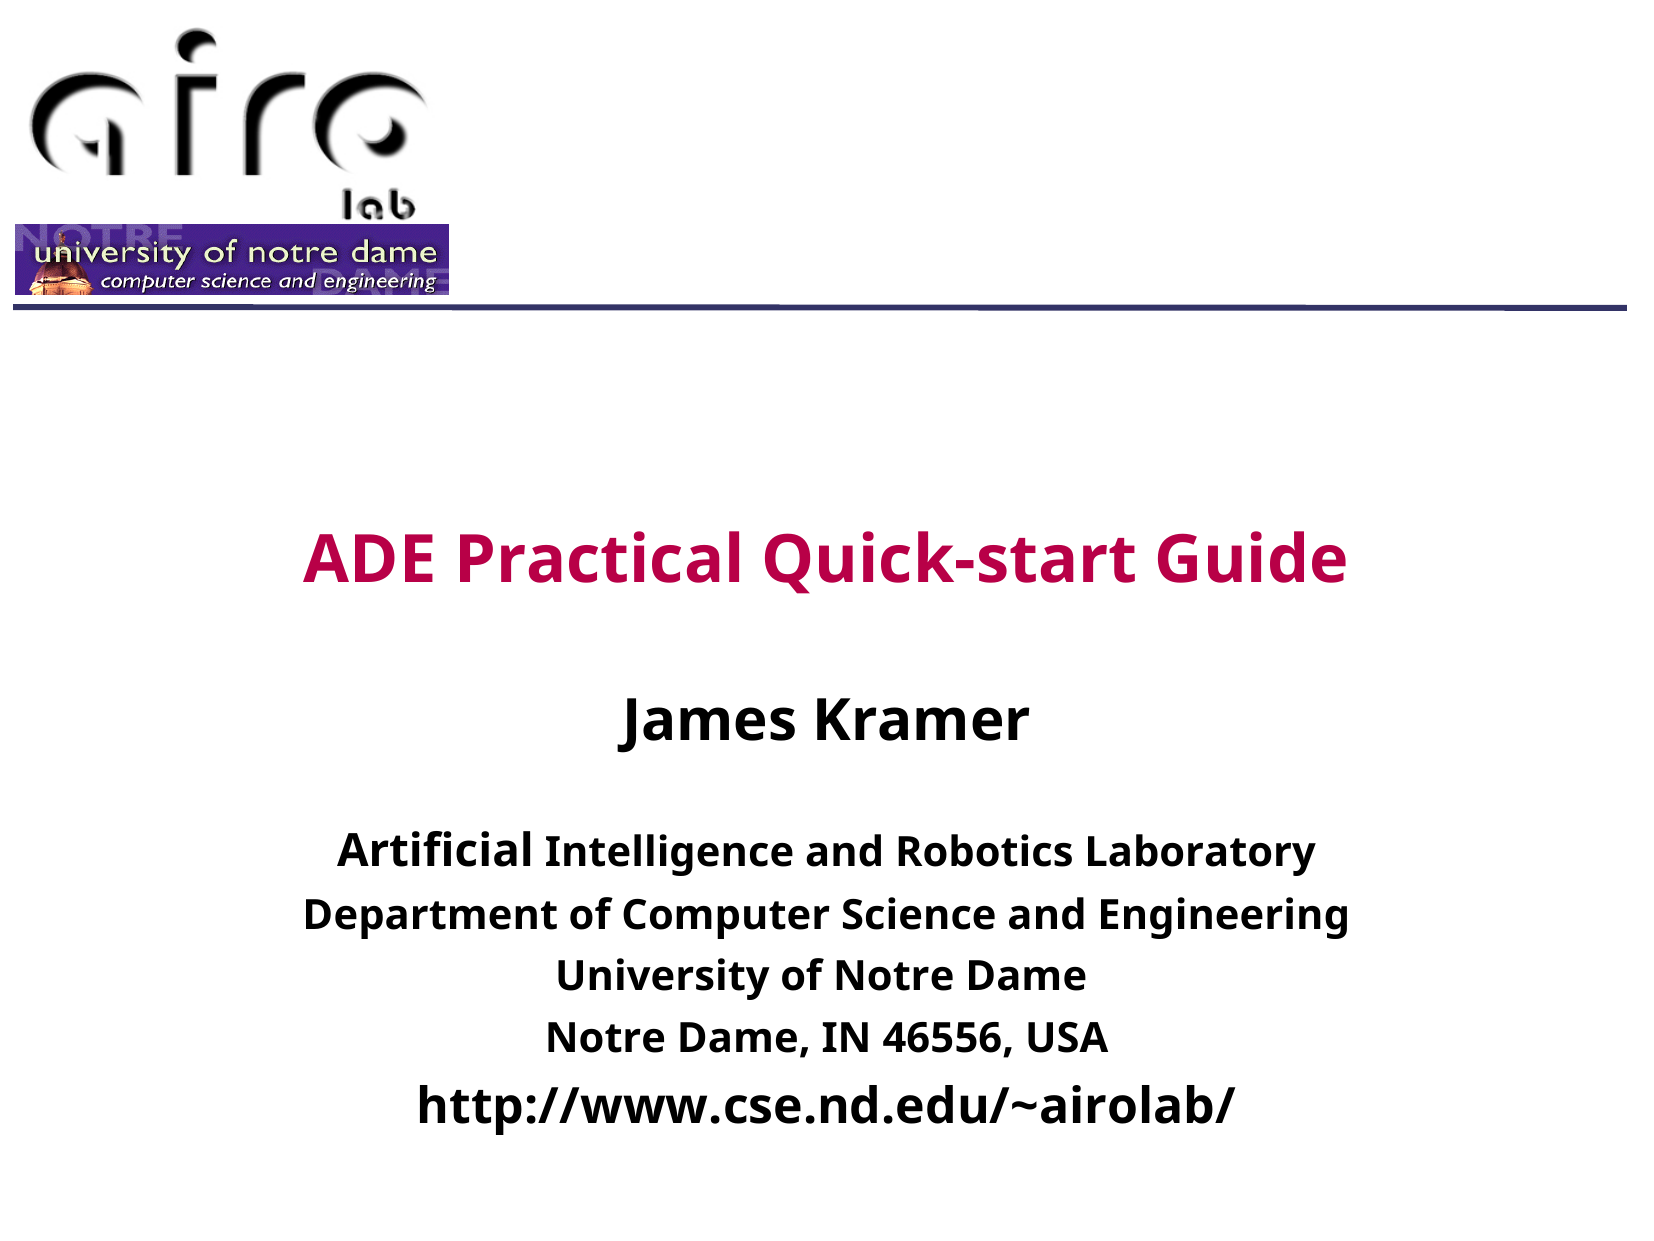

# ADE Practical Quick-start Guide James Kramer Artificial Intelligence and Robotics Laboratory Department of Computer Science and Engineering University of Notre Dame Notre Dame, IN 46556, USA http://www.cse.nd.edu/~airolab/